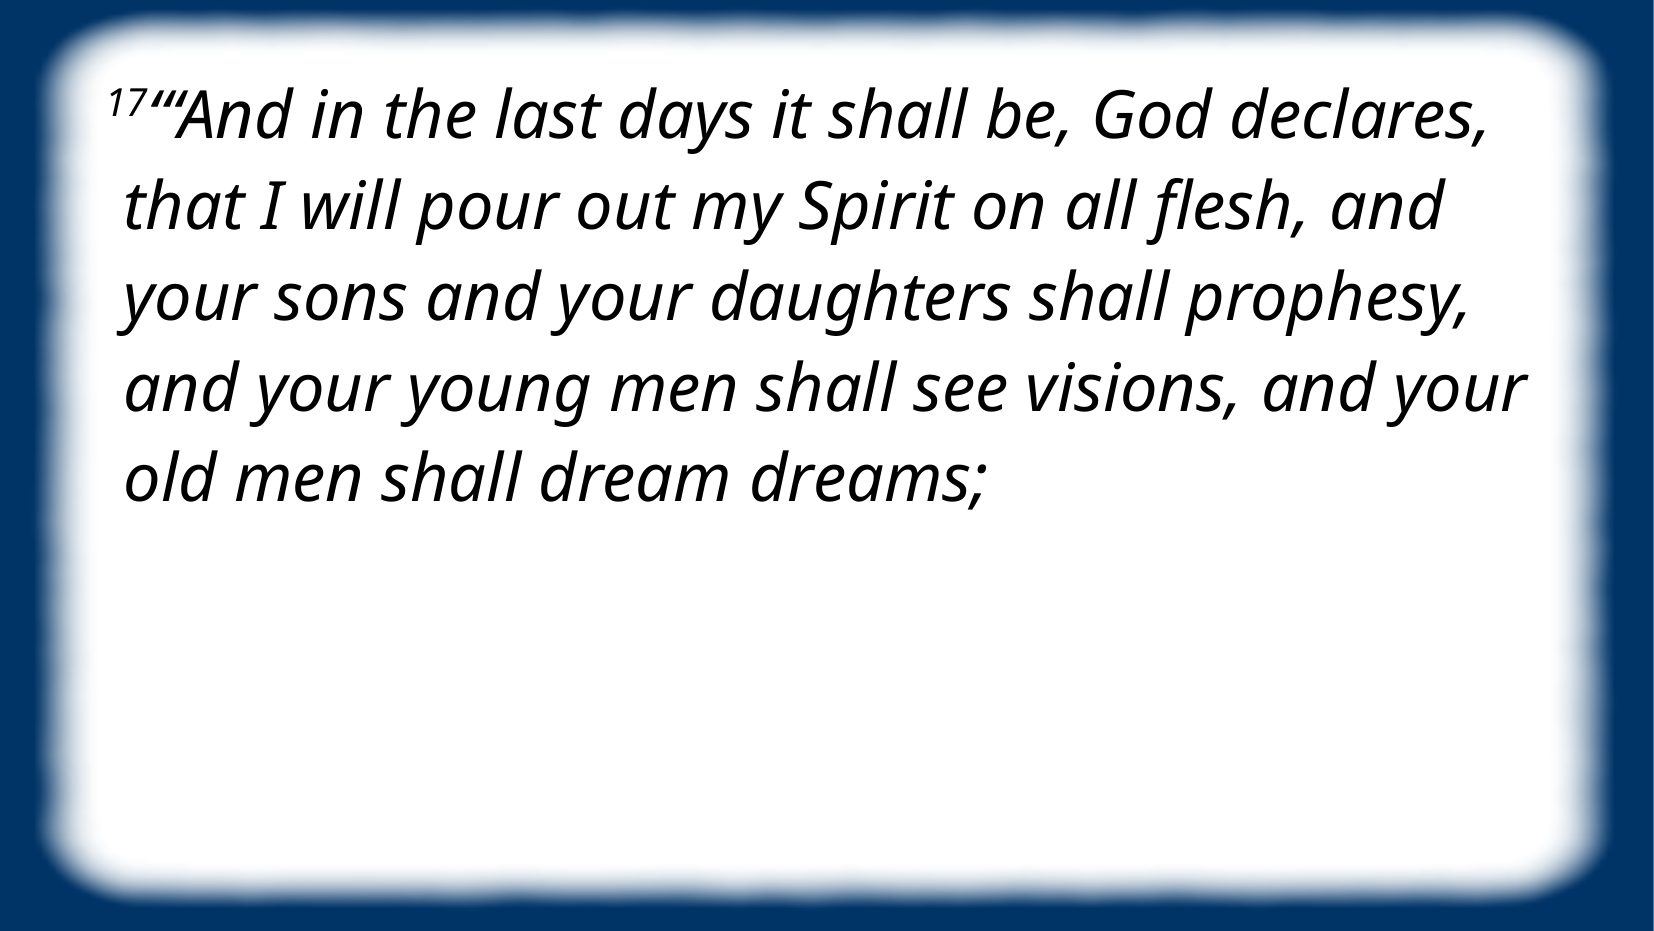

17“‘And in the last days it shall be, God declares,
that I will pour out my Spirit on all flesh, and your sons and your daughters shall prophesy,
and your young men shall see visions, and your old men shall dream dreams;